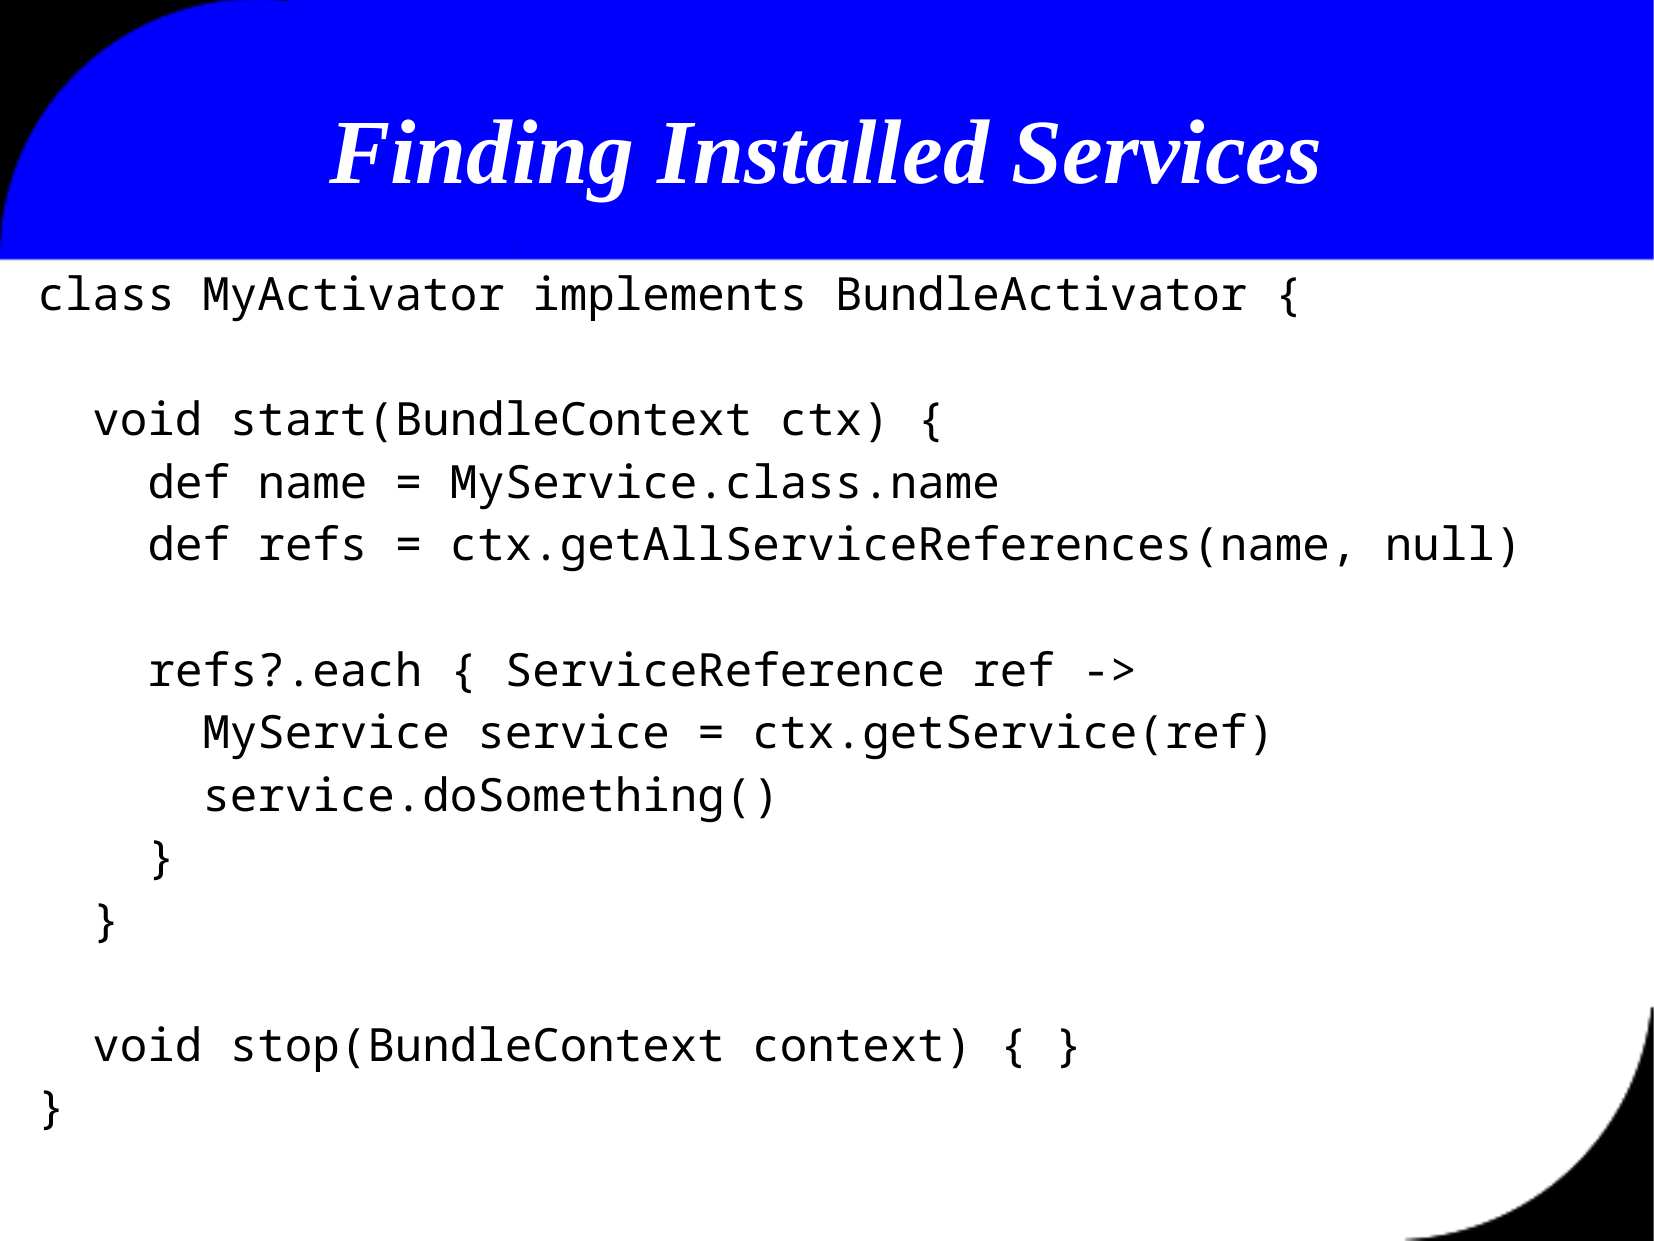

# Finding Installed Services
class MyActivator implements BundleActivator {
 void start(BundleContext ctx) {
 def name = MyService.class.name
 def refs = ctx.getAllServiceReferences(name, null)
 refs?.each { ServiceReference ref ->
 MyService service = ctx.getService(ref)
 service.doSomething()
 }
 }
 void stop(BundleContext context) { }
}